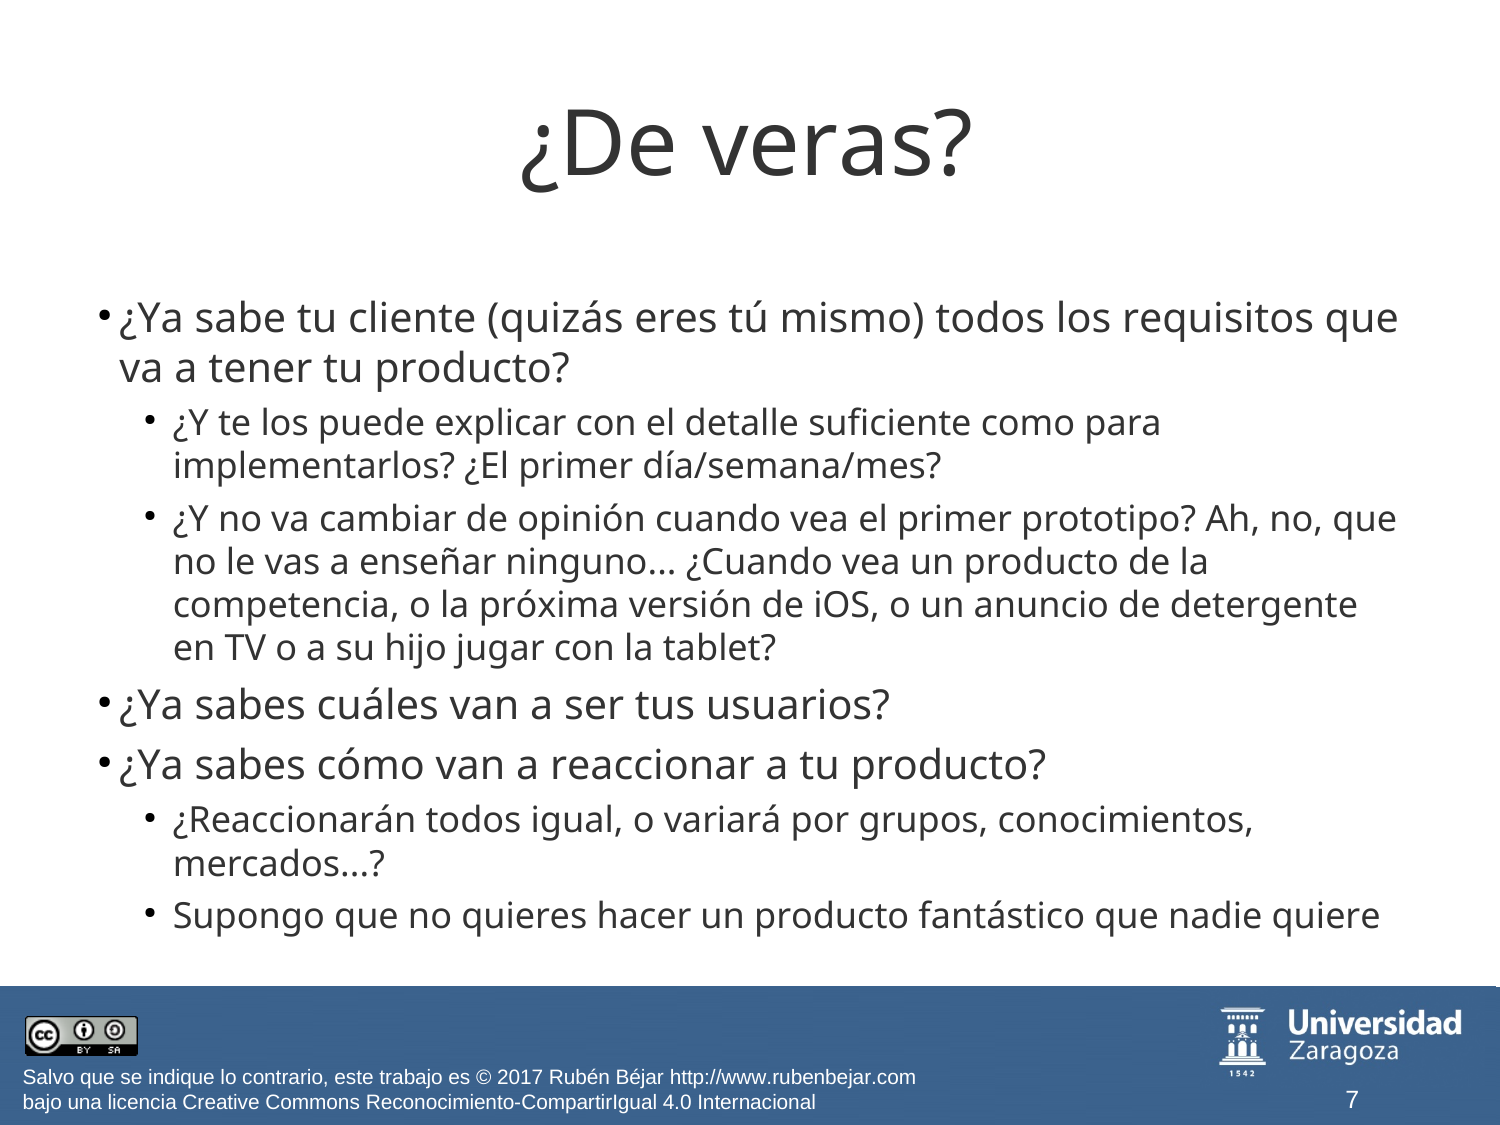

# ¿De veras?
¿Ya sabe tu cliente (quizás eres tú mismo) todos los requisitos que va a tener tu producto?
¿Y te los puede explicar con el detalle suficiente como para implementarlos? ¿El primer día/semana/mes?
¿Y no va cambiar de opinión cuando vea el primer prototipo? Ah, no, que no le vas a enseñar ninguno... ¿Cuando vea un producto de la competencia, o la próxima versión de iOS, o un anuncio de detergente en TV o a su hijo jugar con la tablet?
¿Ya sabes cuáles van a ser tus usuarios?
¿Ya sabes cómo van a reaccionar a tu producto?
¿Reaccionarán todos igual, o variará por grupos, conocimientos, mercados...?
Supongo que no quieres hacer un producto fantástico que nadie quiere